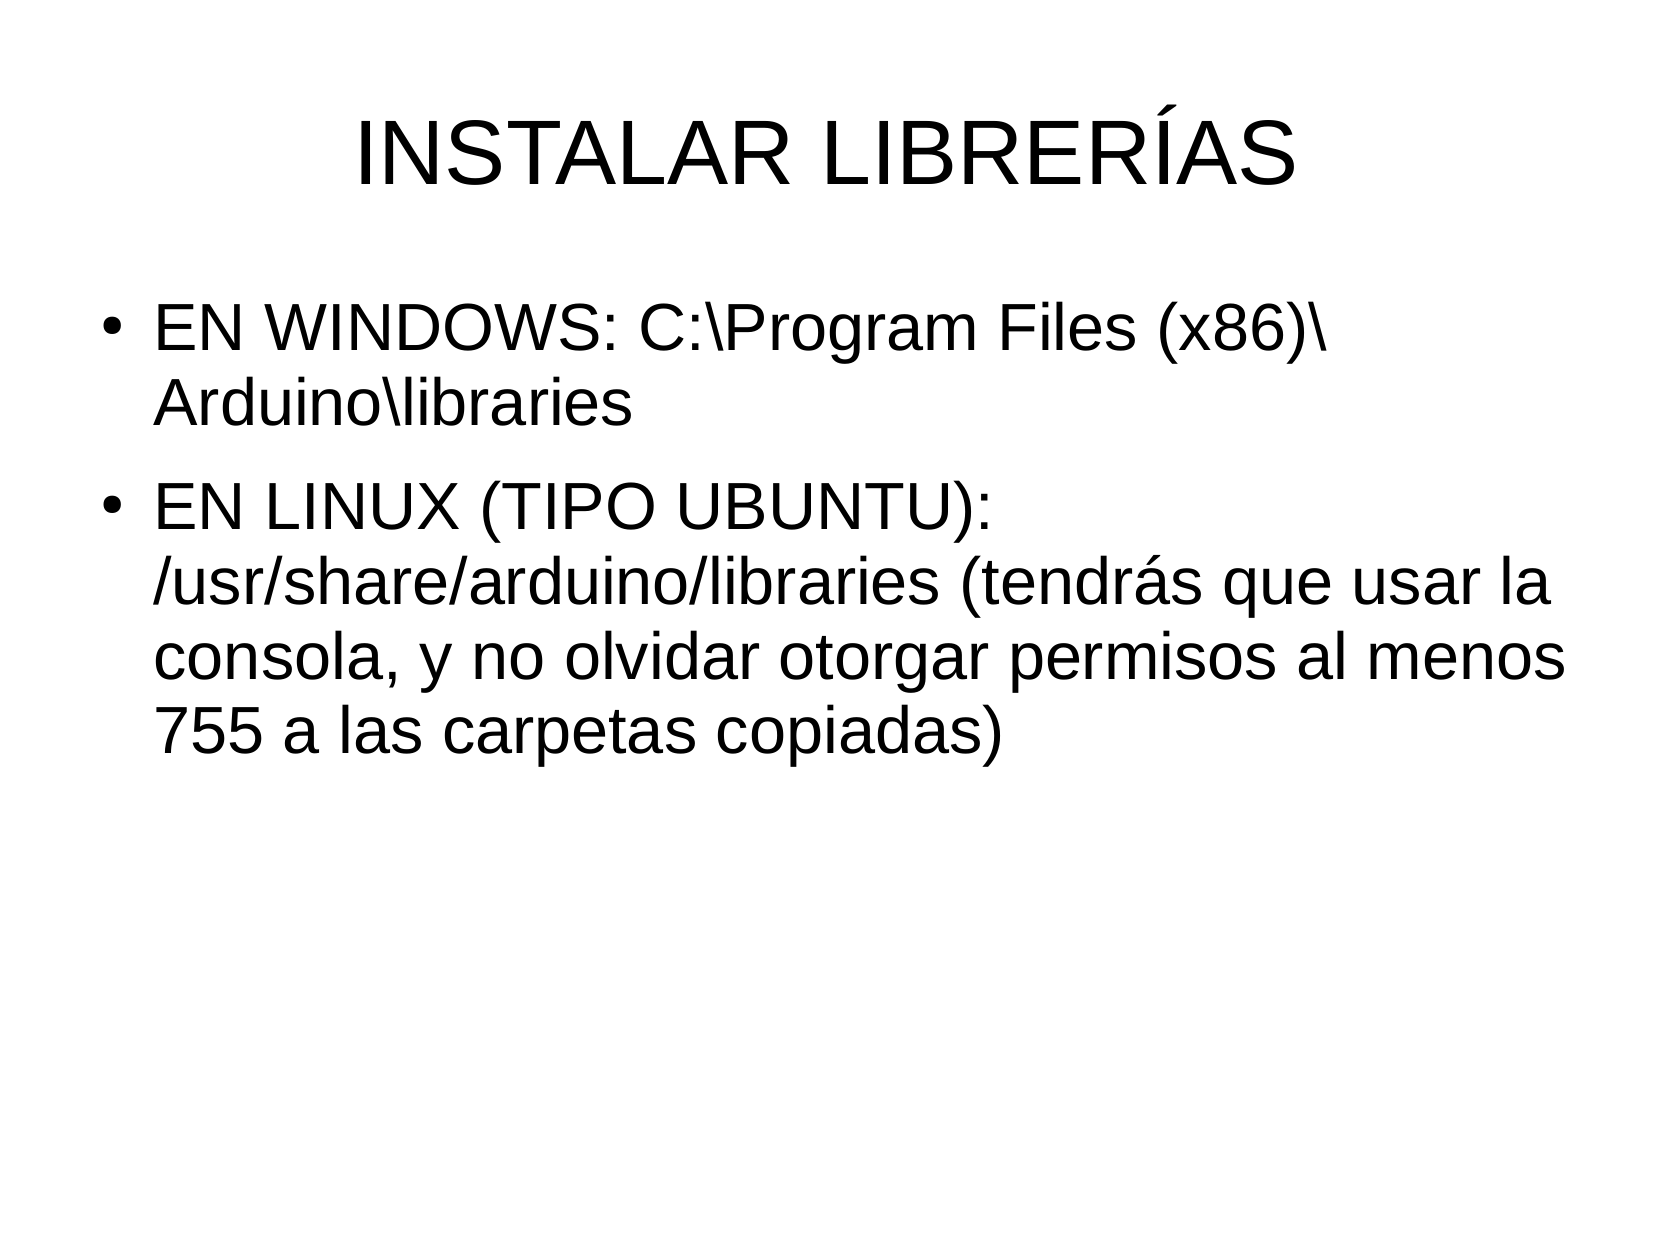

# INSTALAR LIBRERÍAS
EN WINDOWS: C:\Program Files (x86)\Arduino\libraries
EN LINUX (TIPO UBUNTU): /usr/share/arduino/libraries (tendrás que usar la consola, y no olvidar otorgar permisos al menos 755 a las carpetas copiadas)